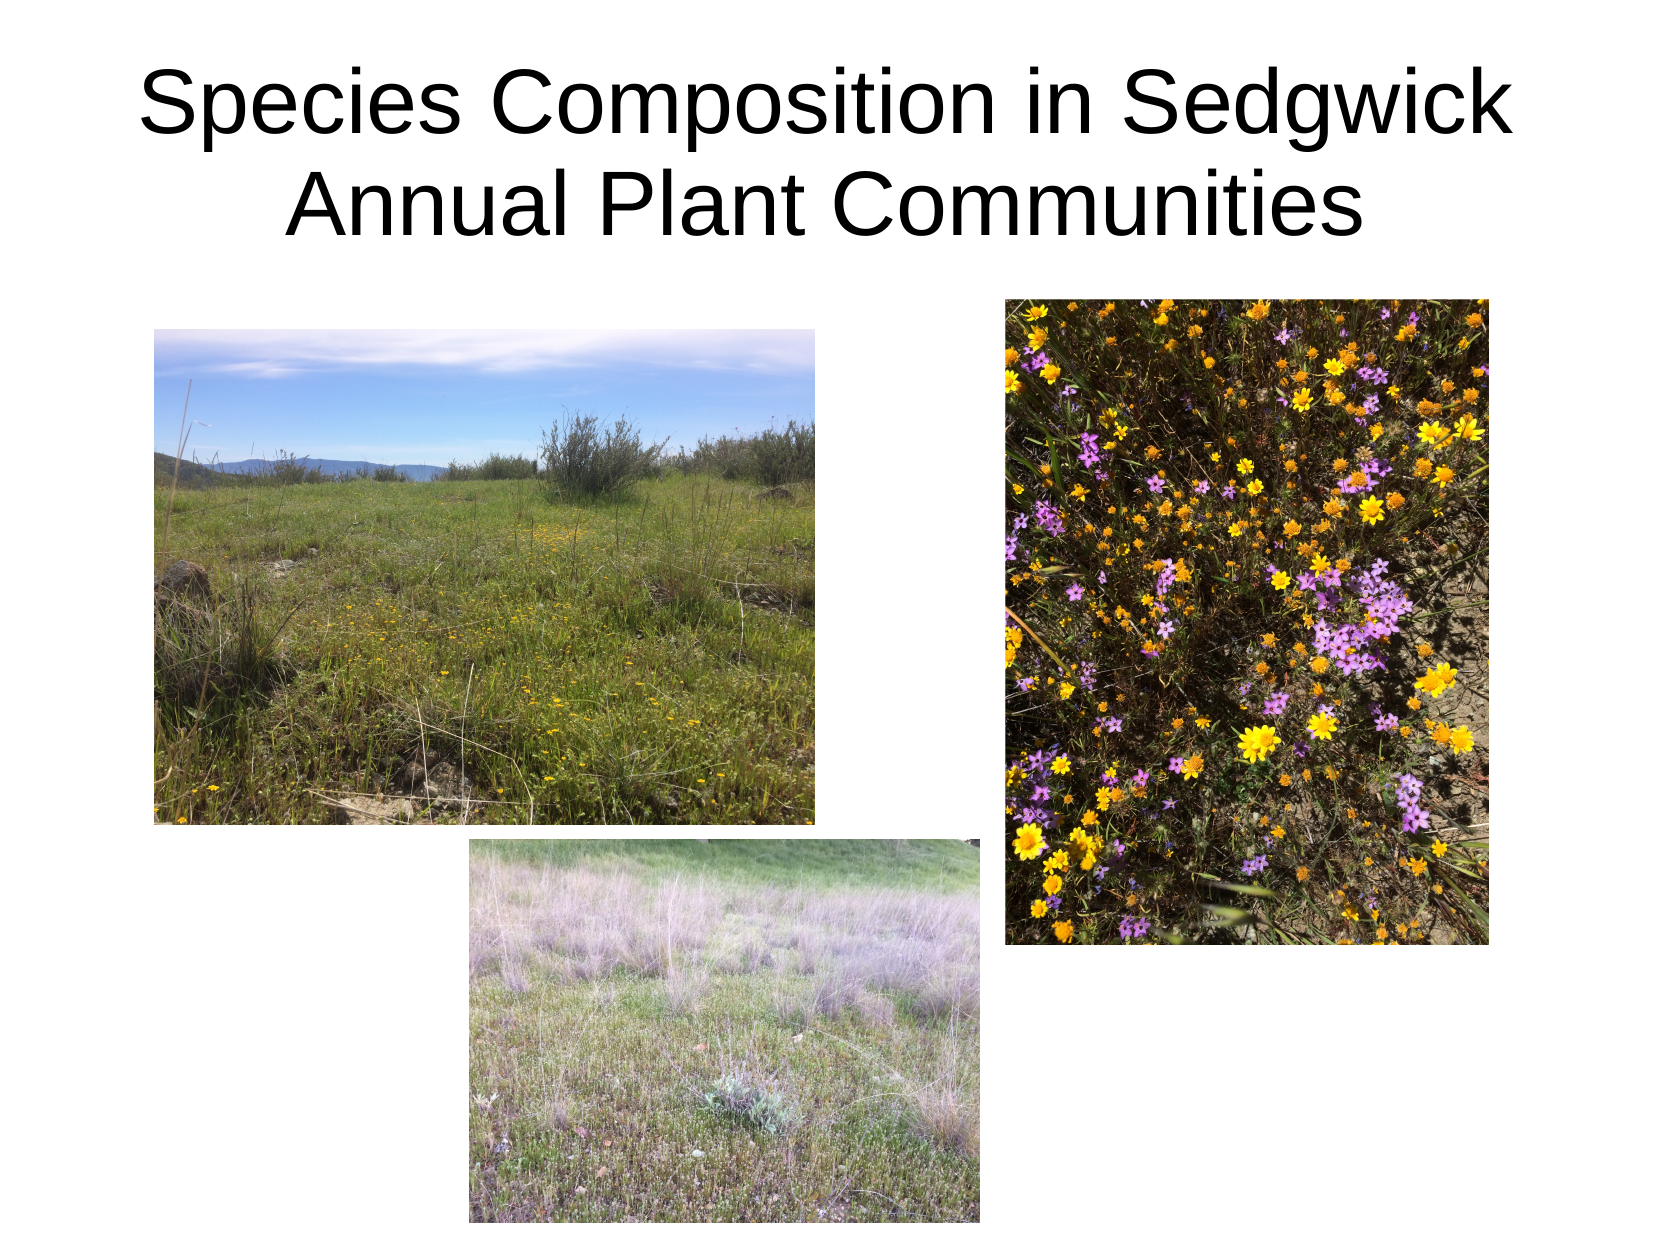

# Species Composition in Sedgwick Annual Plant Communities